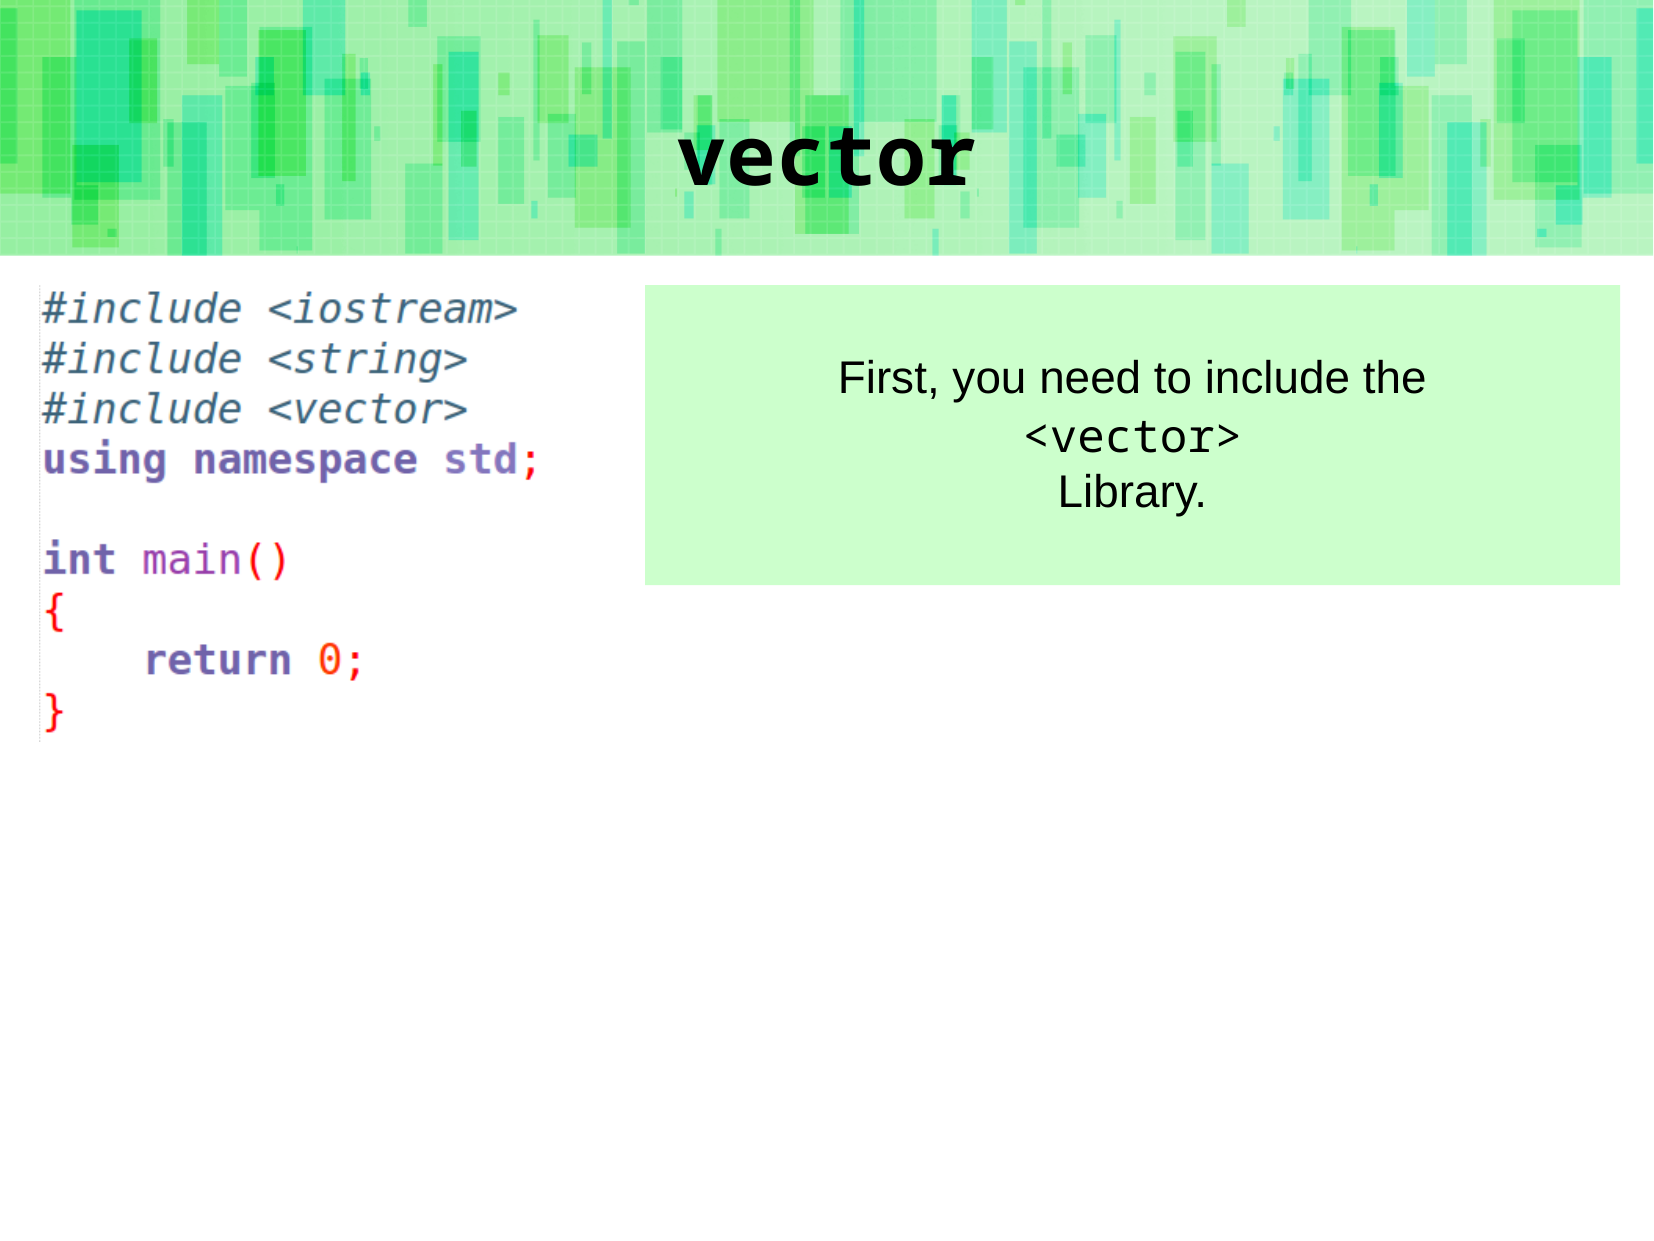

# vector
First, you need to include the
<vector>
Library.